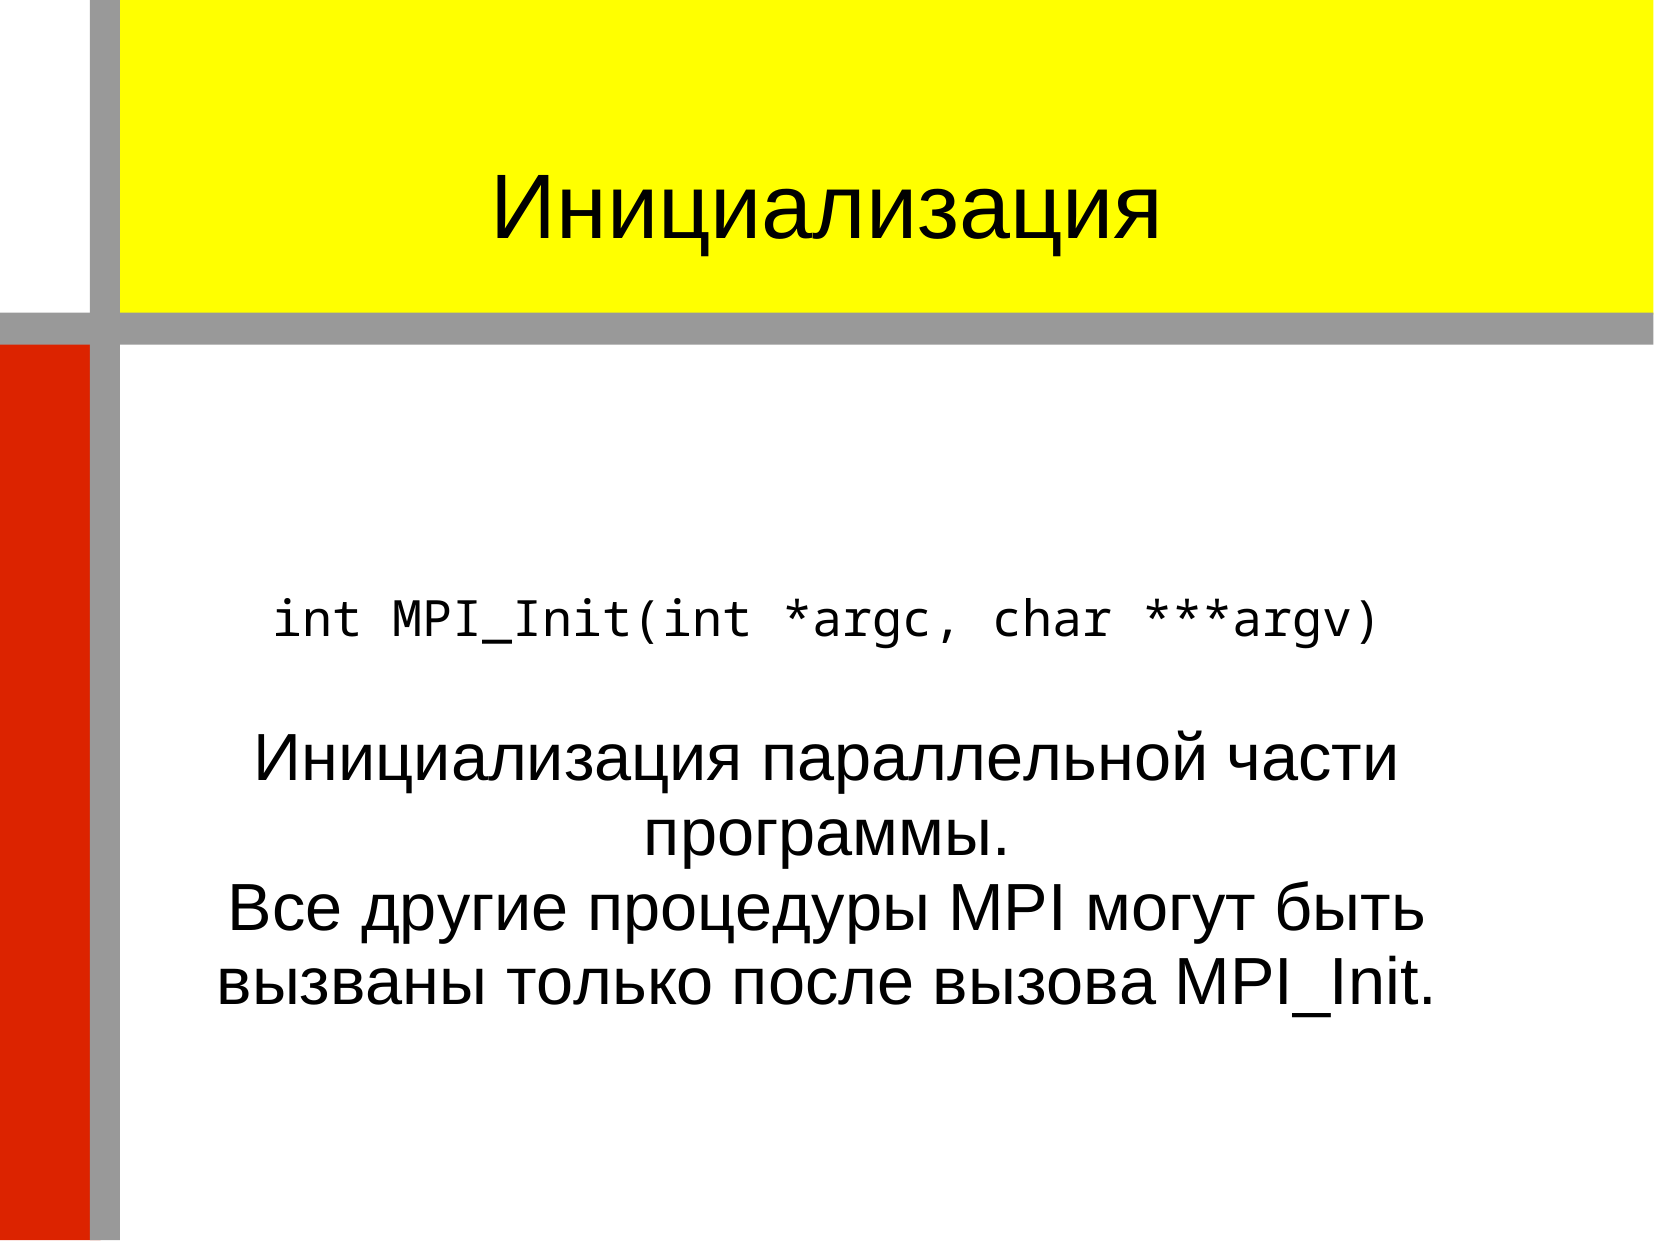

# Инициализация
int MPI_Init(int *argc, char ***argv)
Инициализация параллельной части программы.
Все другие процедуры MPI могут быть вызваны только после вызова MPI_Init.